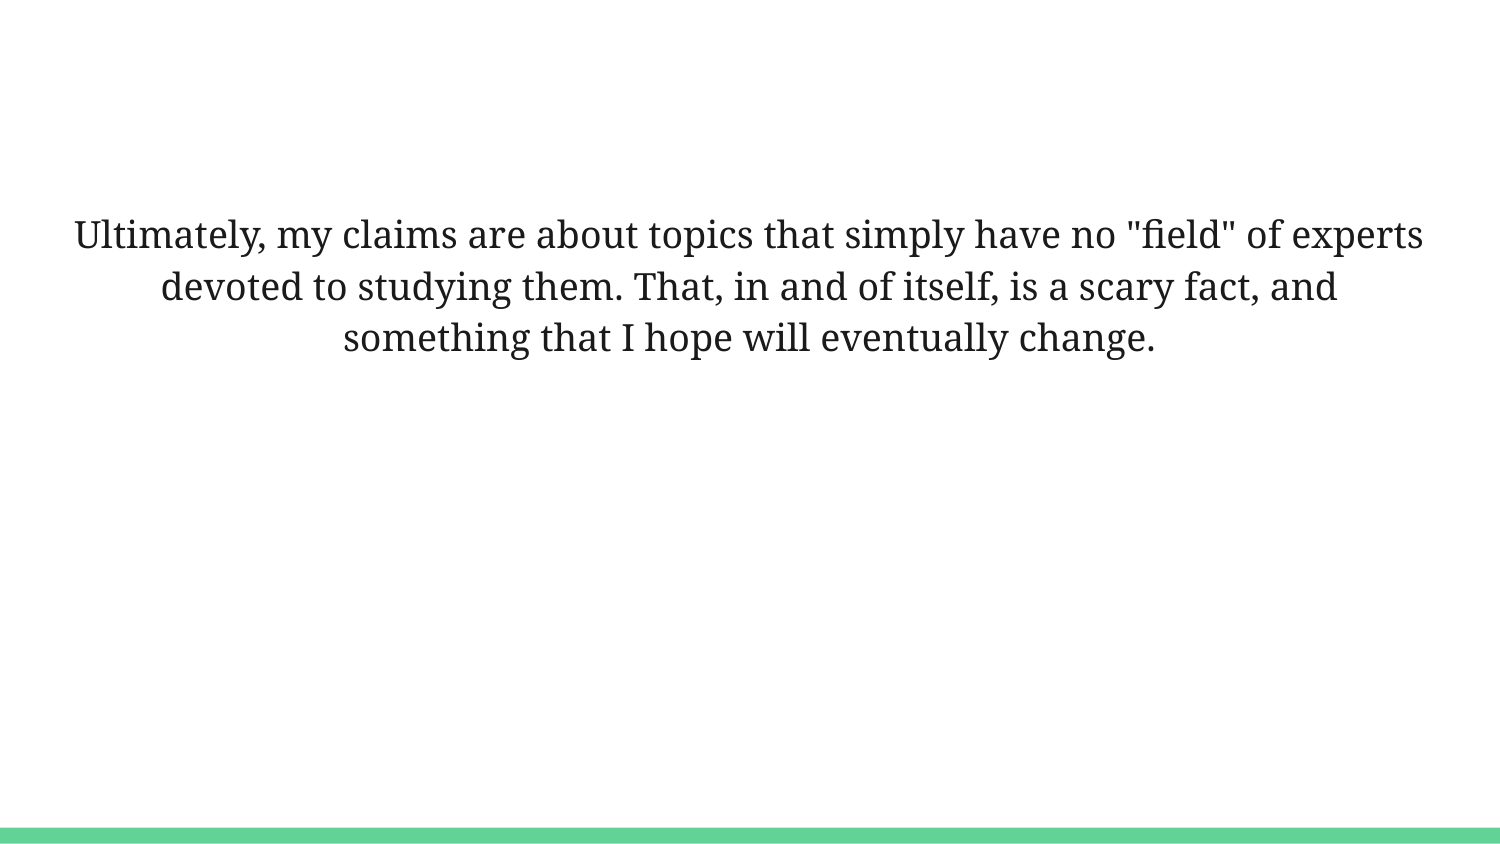

#
Ultimately, my claims are about topics that simply have no "field" of experts devoted to studying them. That, in and of itself, is a scary fact, and something that I hope will eventually change.